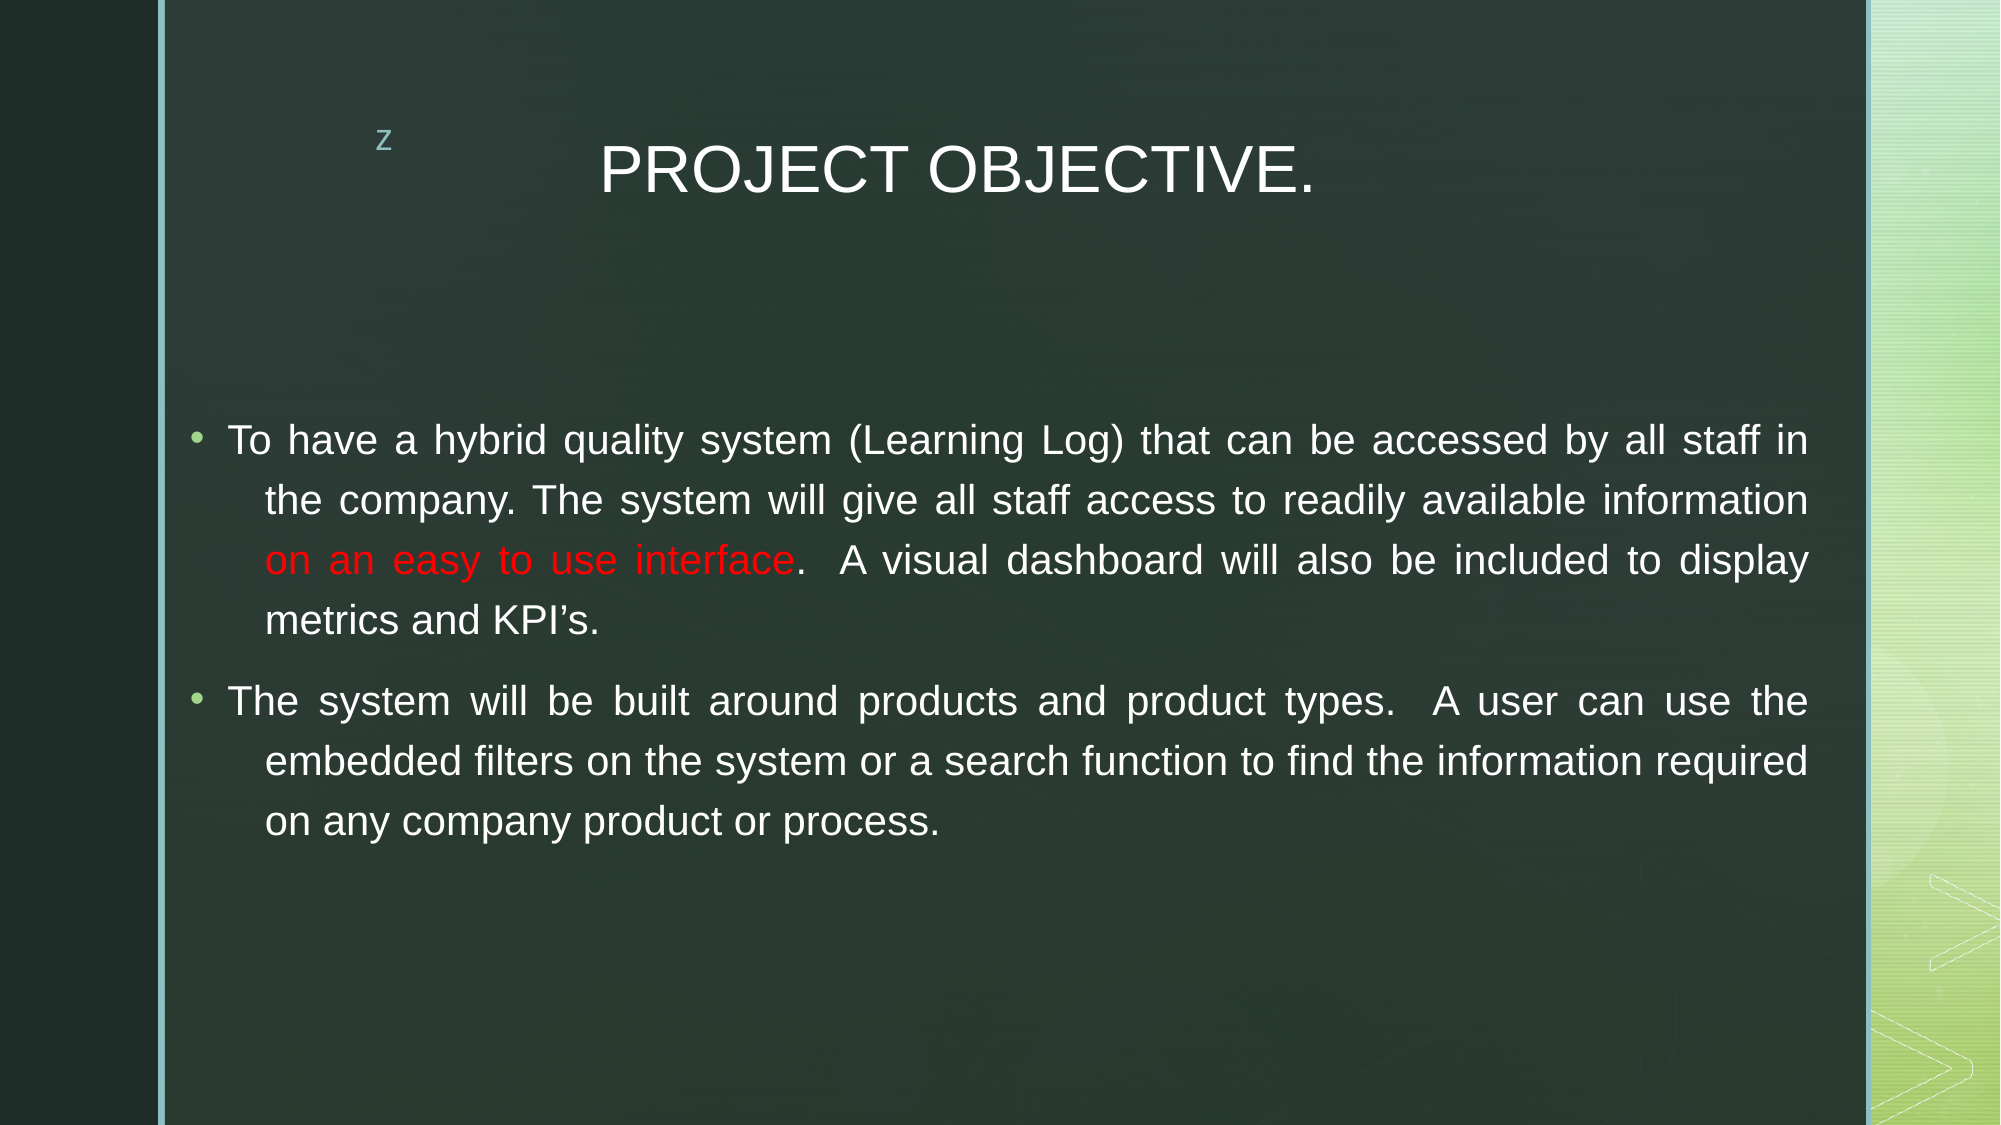

Project Objective.
To have a hybrid quality system (Learning Log) that can be accessed by all staff in the company. The system will give all staff access to readily available information on an easy to use interface. A visual dashboard will also be included to display metrics and KPI’s.
The system will be built around products and product types. A user can use the embedded filters on the system or a search function to find the information required on any company product or process.